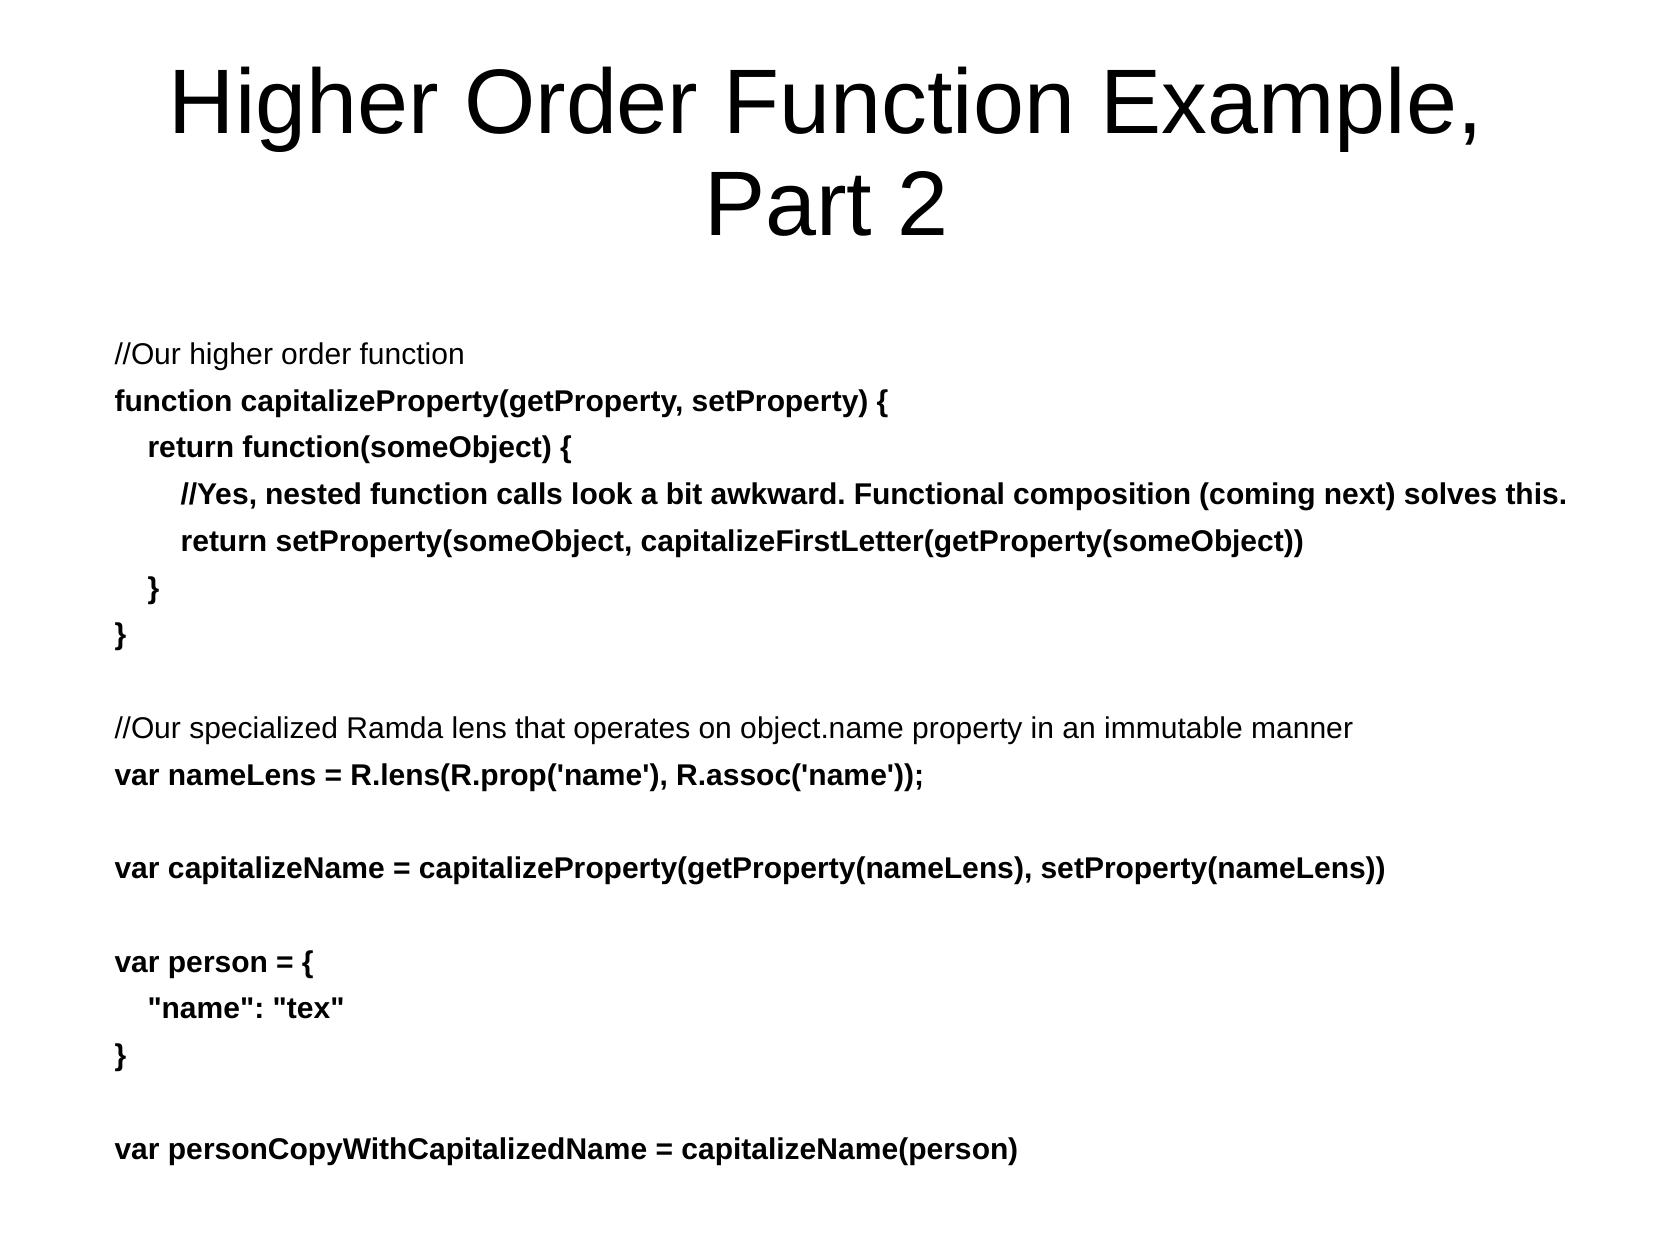

# Higher Order Function Example, Part 2
//Our higher order function
function capitalizeProperty(getProperty, setProperty) {
 return function(someObject) {
 //Yes, nested function calls look a bit awkward. Functional composition (coming next) solves this.
 return setProperty(someObject, capitalizeFirstLetter(getProperty(someObject))
 }
}
//Our specialized Ramda lens that operates on object.name property in an immutable manner
var nameLens = R.lens(R.prop('name'), R.assoc('name'));
var capitalizeName = capitalizeProperty(getProperty(nameLens), setProperty(nameLens))
var person = {
 "name": "tex"
}
var personCopyWithCapitalizedName = capitalizeName(person)